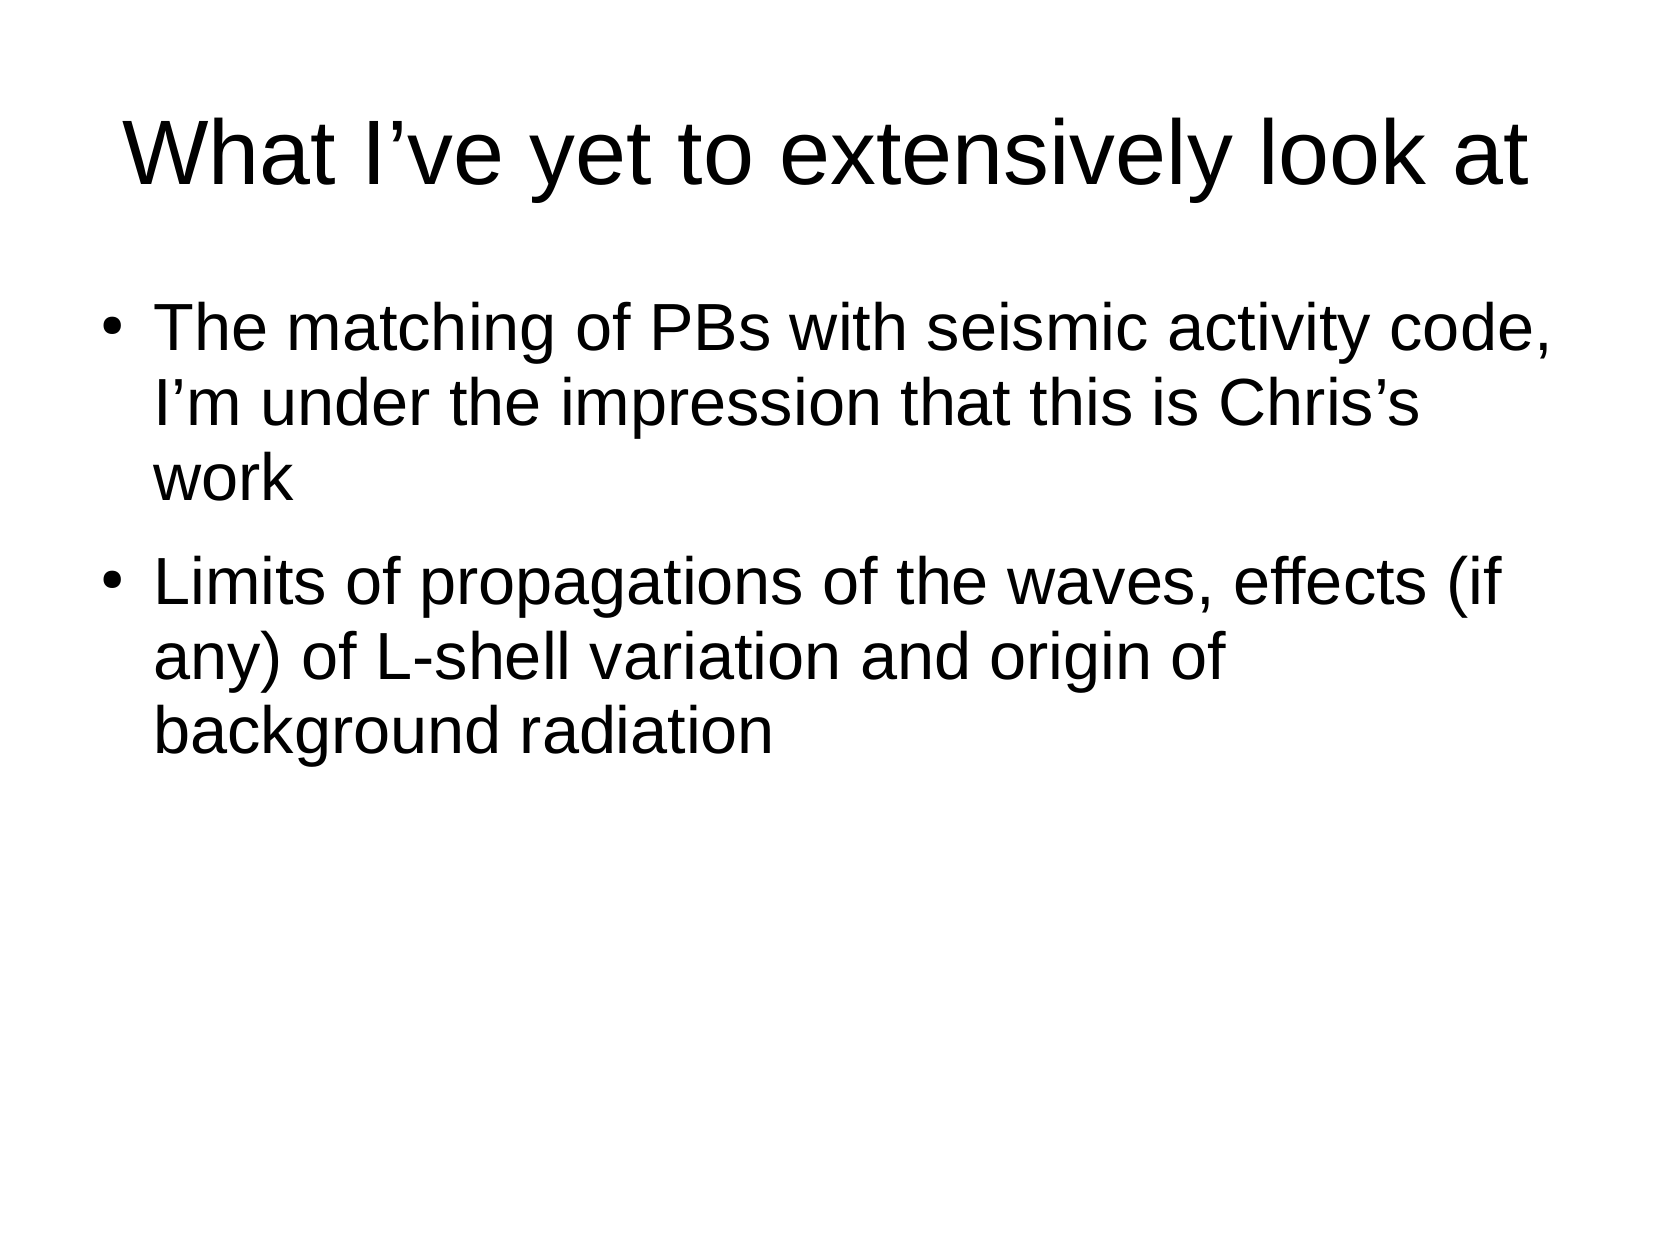

# What I’ve yet to extensively look at
The matching of PBs with seismic activity code, I’m under the impression that this is Chris’s work
Limits of propagations of the waves, effects (if any) of L-shell variation and origin of background radiation